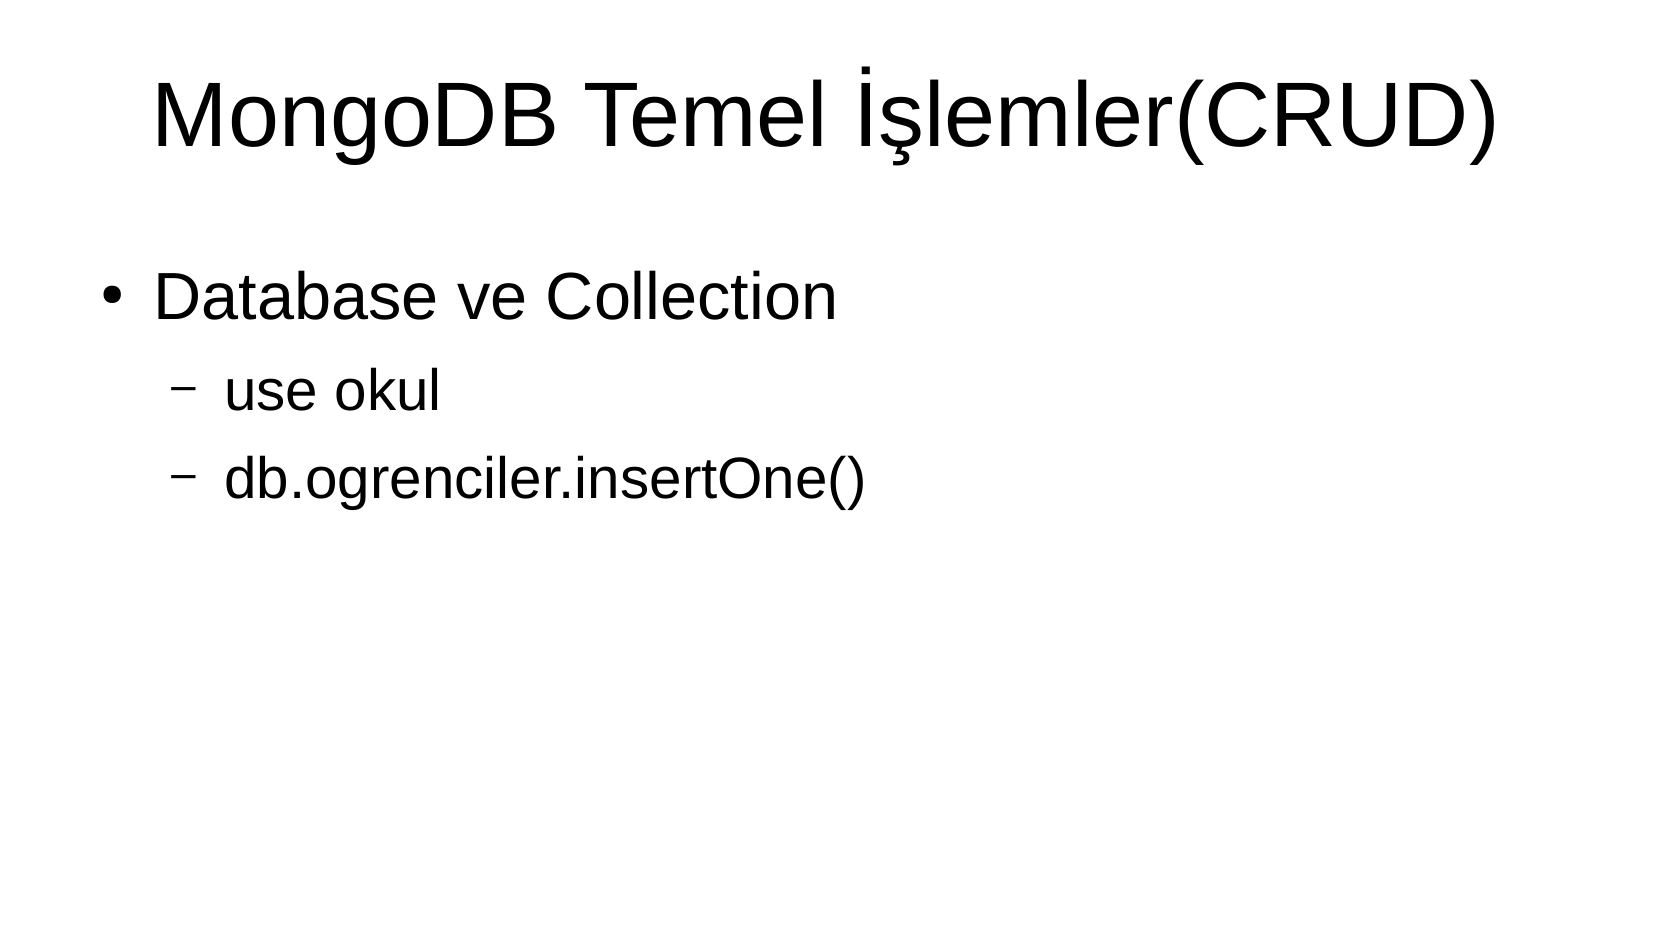

# MongoDB Temel İşlemler(CRUD)
Database ve Collection
use okul
db.ogrenciler.insertOne()